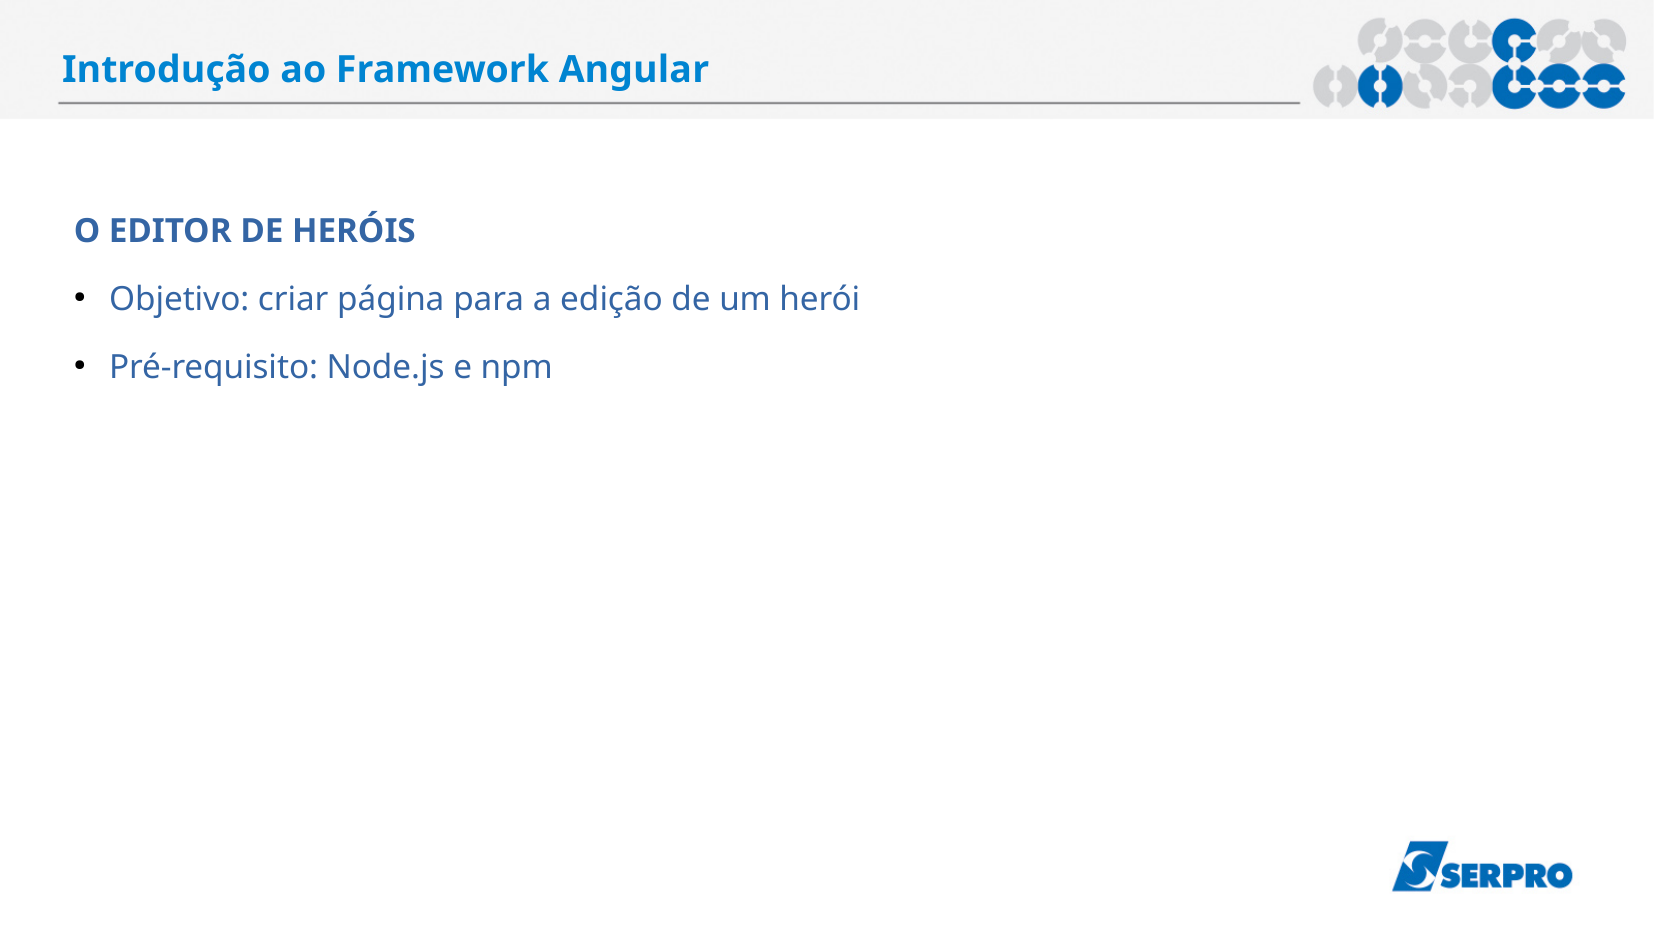

Introdução ao Framework Angular
O EDITOR DE HERÓIS
Objetivo: criar página para a edição de um herói
Pré-requisito: Node.js e npm